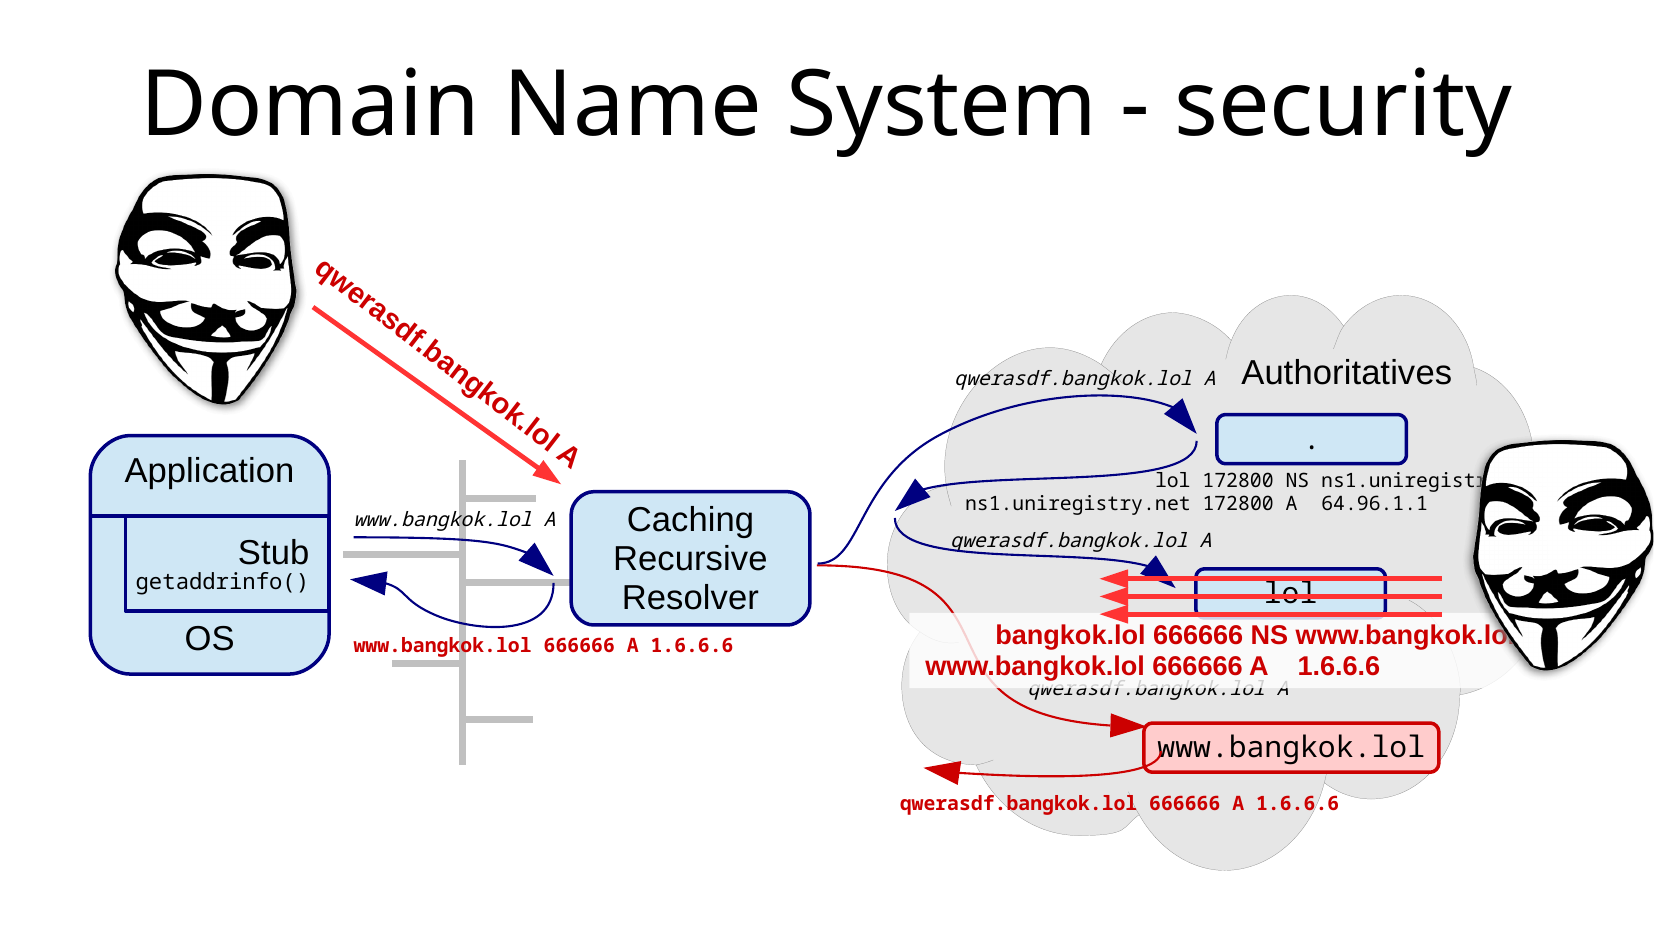

# Domain Name System - security
qwerasdf.bangkok.lol A
 bangkok.lol 666666 NS www.bangkok.lol
www.bangkok.lol 666666 A 1.6.6.6